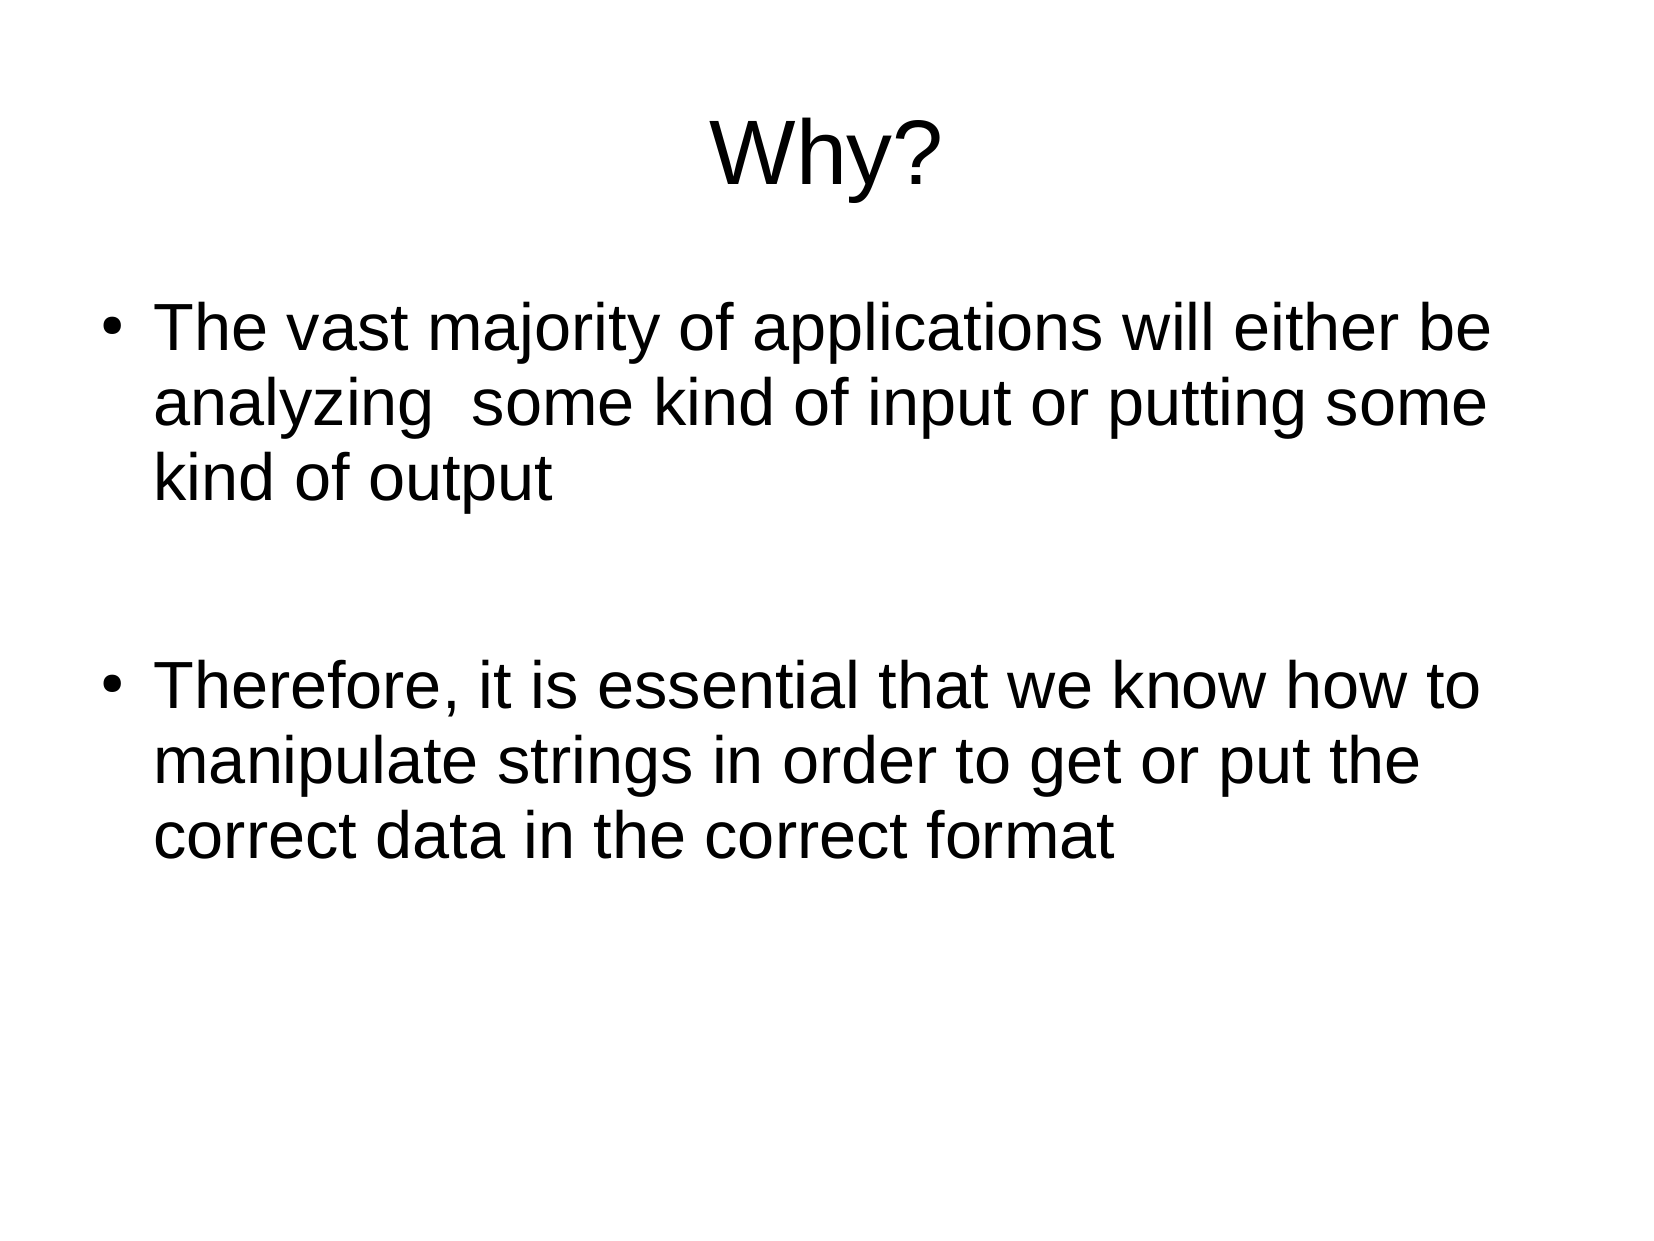

# Why?
The vast majority of applications will either be analyzing some kind of input or putting some kind of output
Therefore, it is essential that we know how to manipulate strings in order to get or put the correct data in the correct format